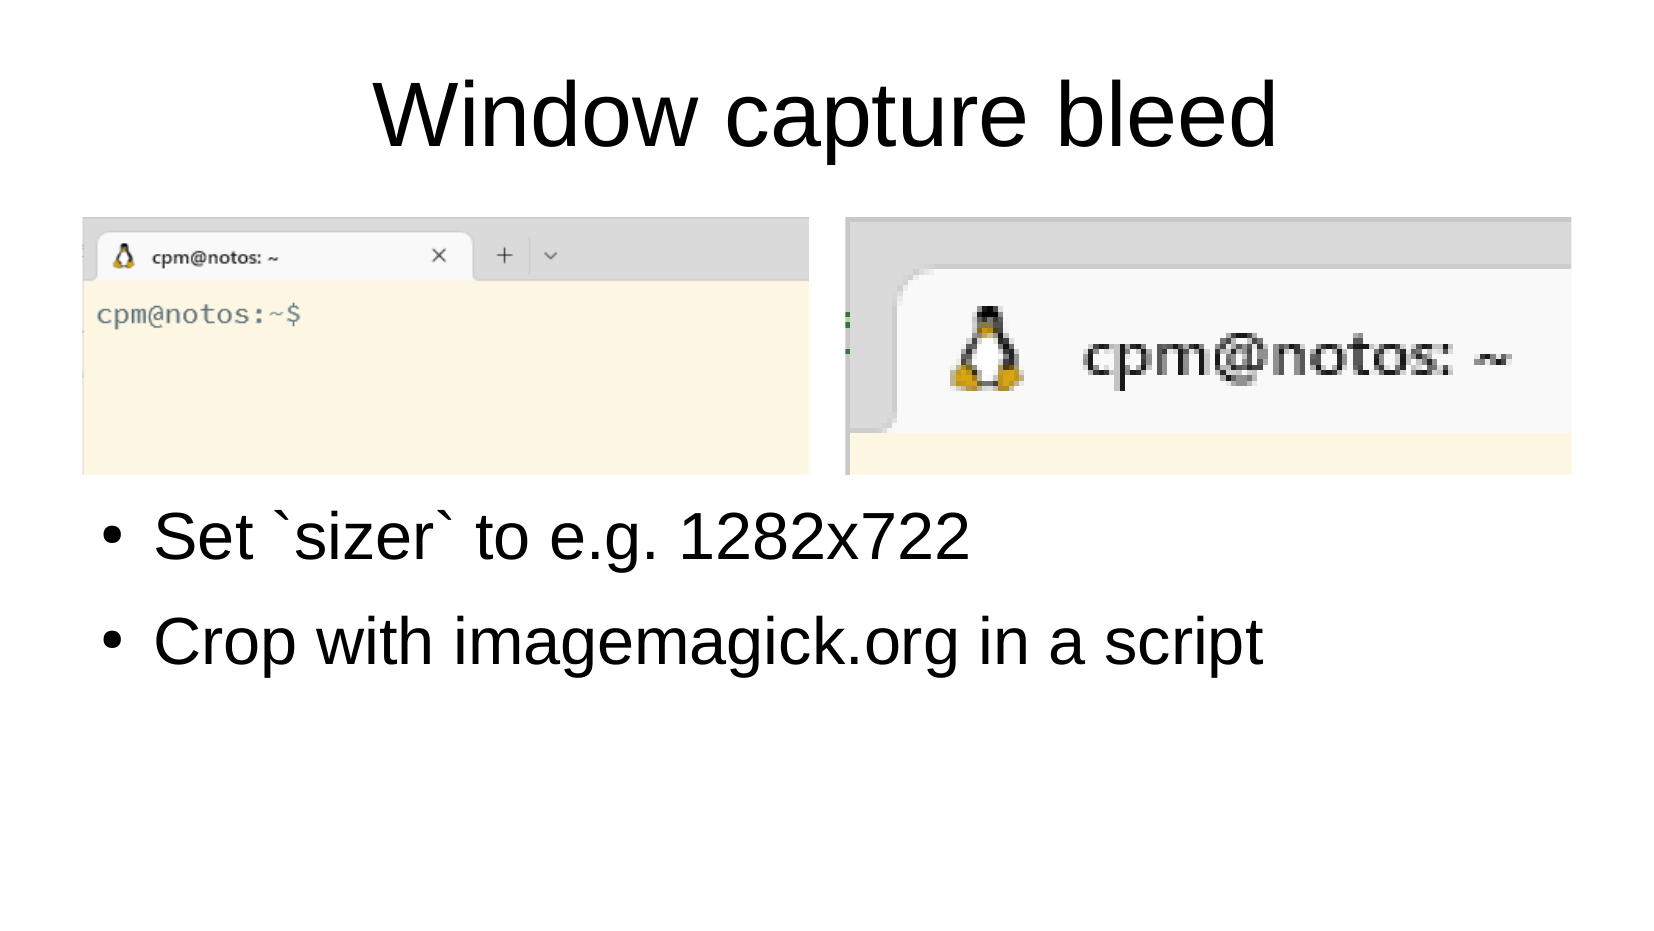

# Window capture bleed
Set `sizer` to e.g. 1282x722
Crop with imagemagick.org in a script